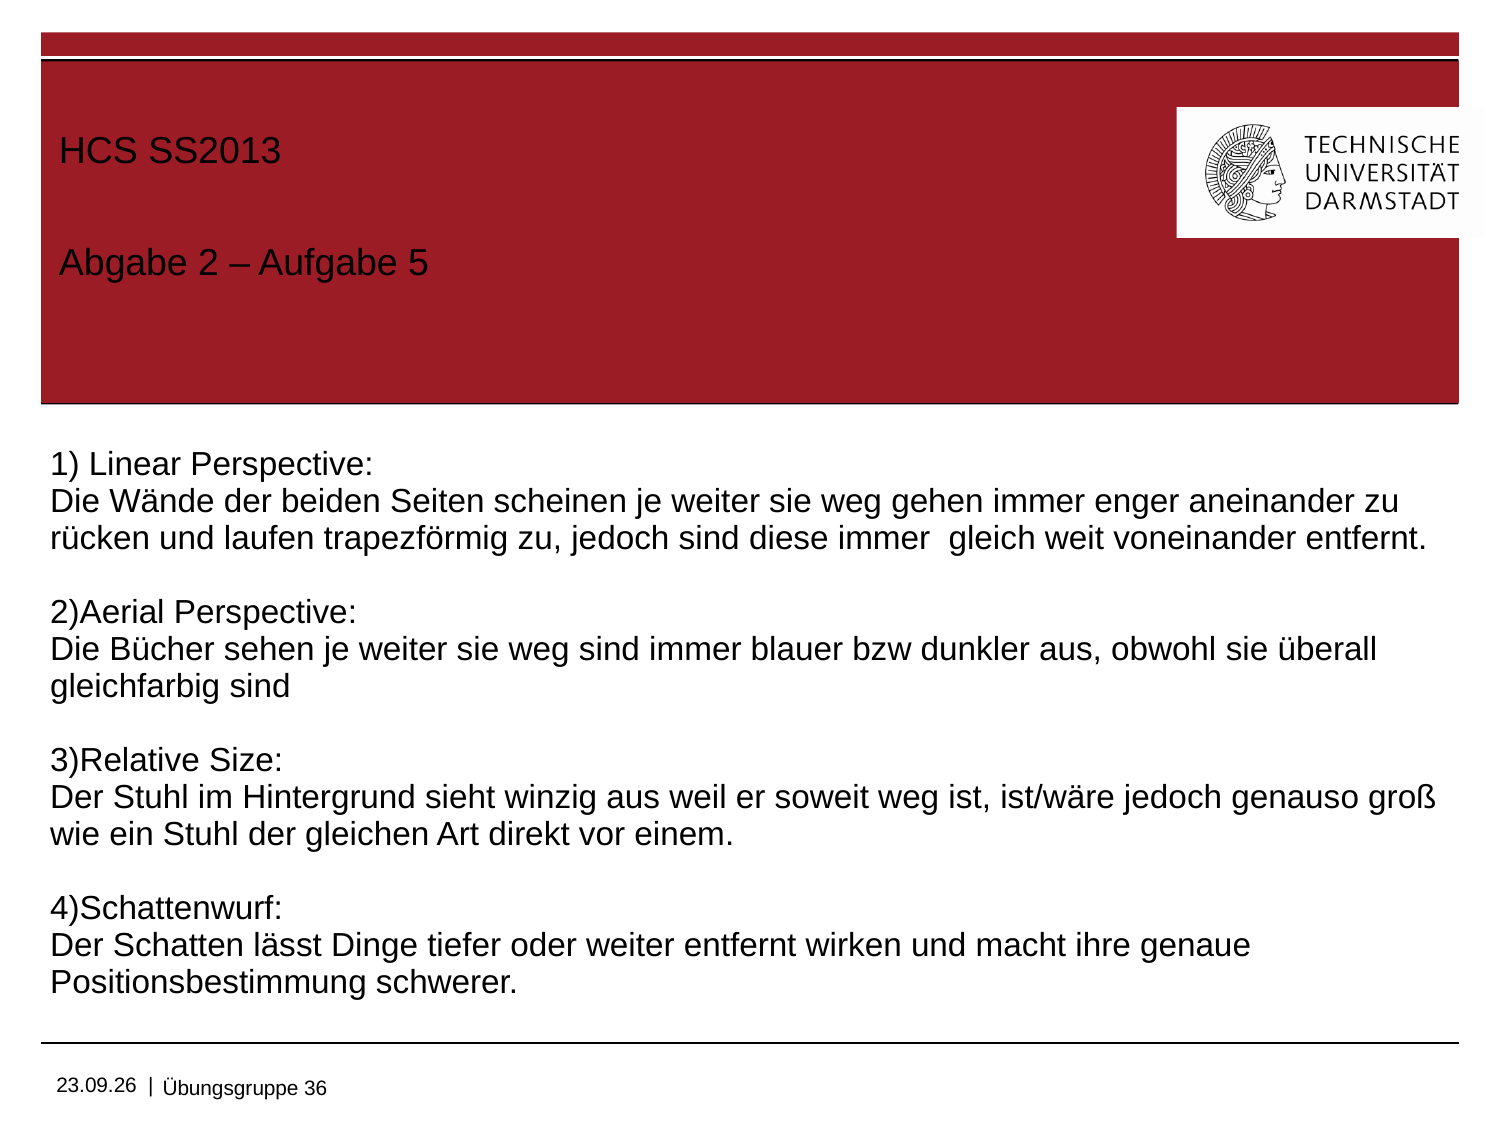

HCS SS2013
# Abgabe 2 – Aufgabe 5
1) Linear Perspective:
Die Wände der beiden Seiten scheinen je weiter sie weg gehen immer enger aneinander zu rücken und laufen trapezförmig zu, jedoch sind diese immer gleich weit voneinander entfernt.
2)Aerial Perspective:
Die Bücher sehen je weiter sie weg sind immer blauer bzw dunkler aus, obwohl sie überall gleichfarbig sind
3)Relative Size:
Der Stuhl im Hintergrund sieht winzig aus weil er soweit weg ist, ist/wäre jedoch genauso groß wie ein Stuhl der gleichen Art direkt vor einem.
4)Schattenwurf:
Der Schatten lässt Dinge tiefer oder weiter entfernt wirken und macht ihre genaue Positionsbestimmung schwerer.
Übungsgruppe 36